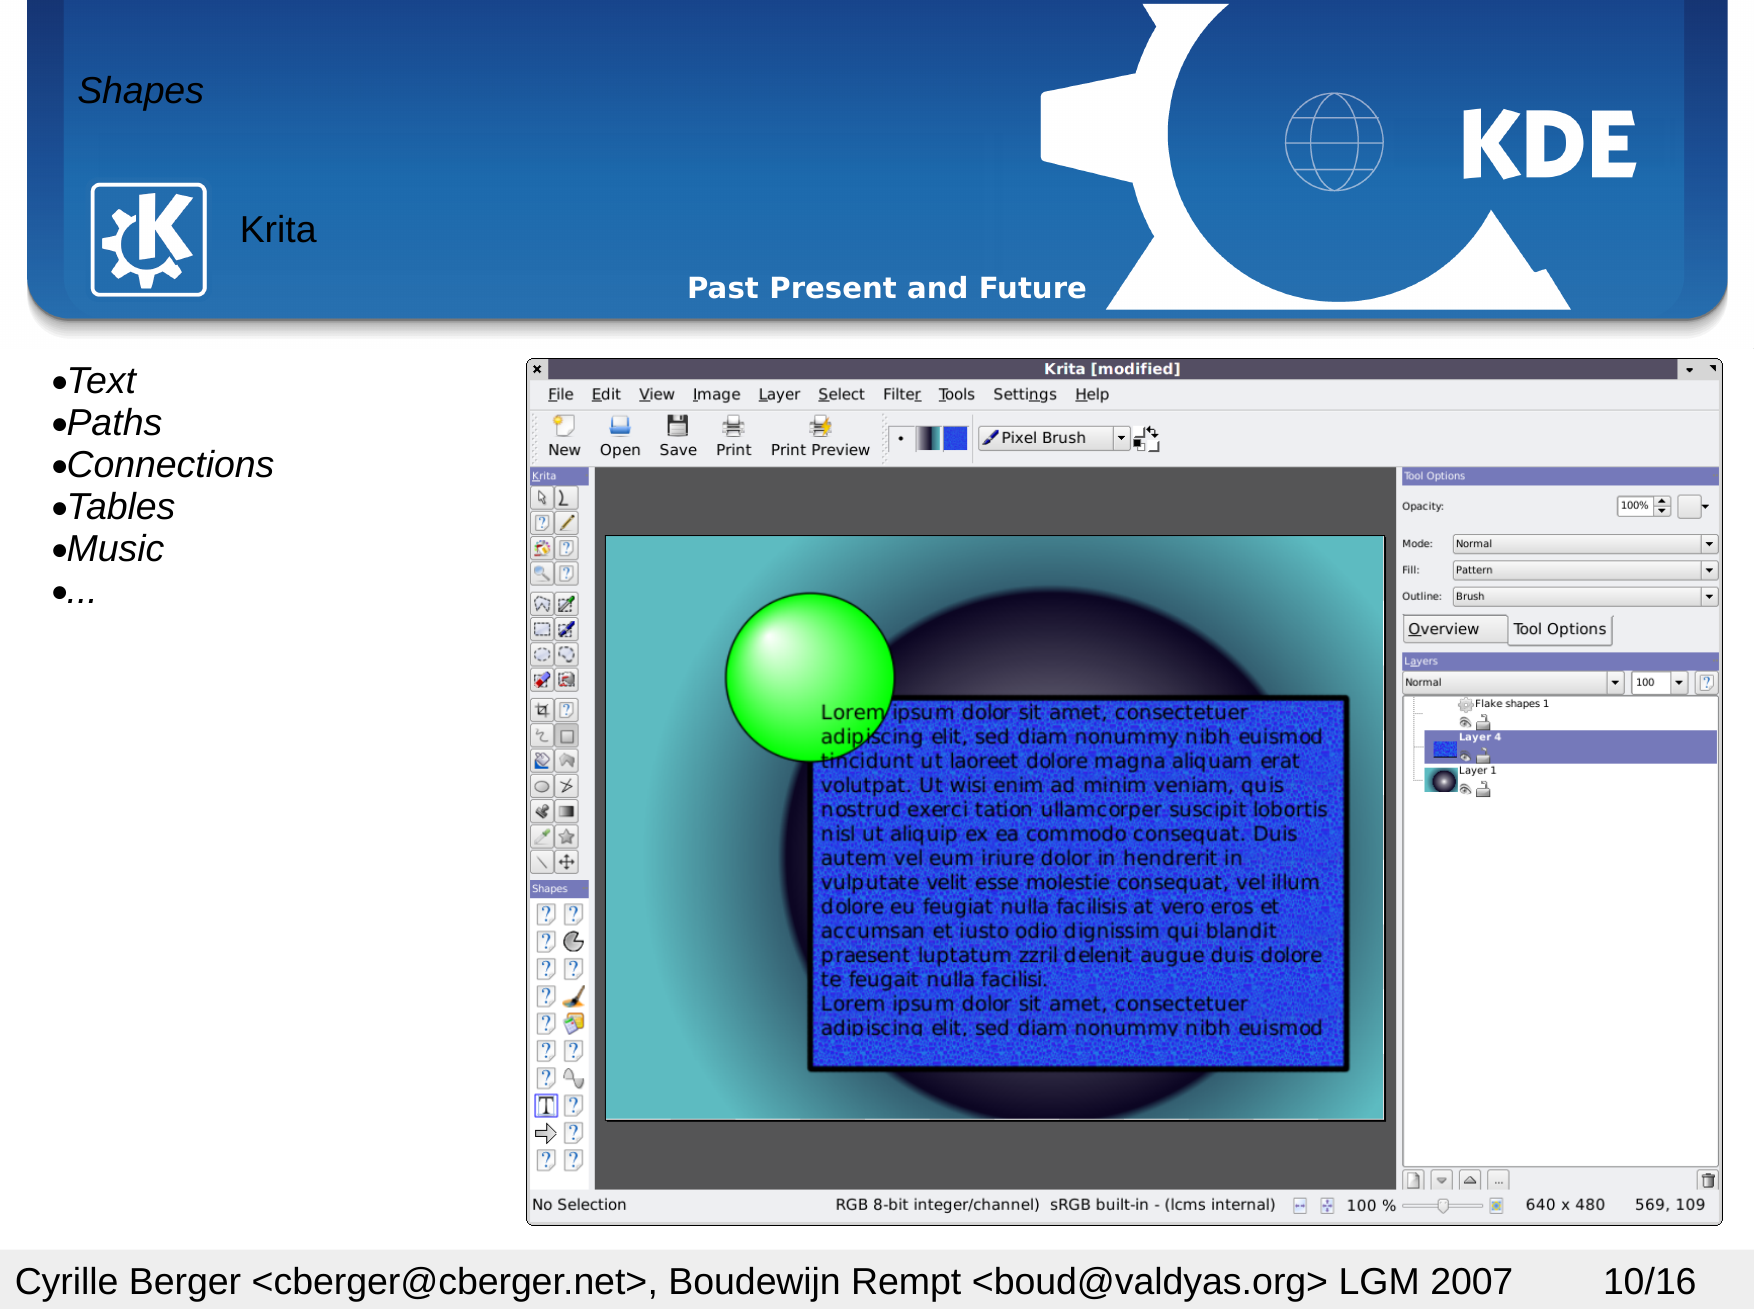

Shapes
Text
Paths
Connections
Tables
Music
...